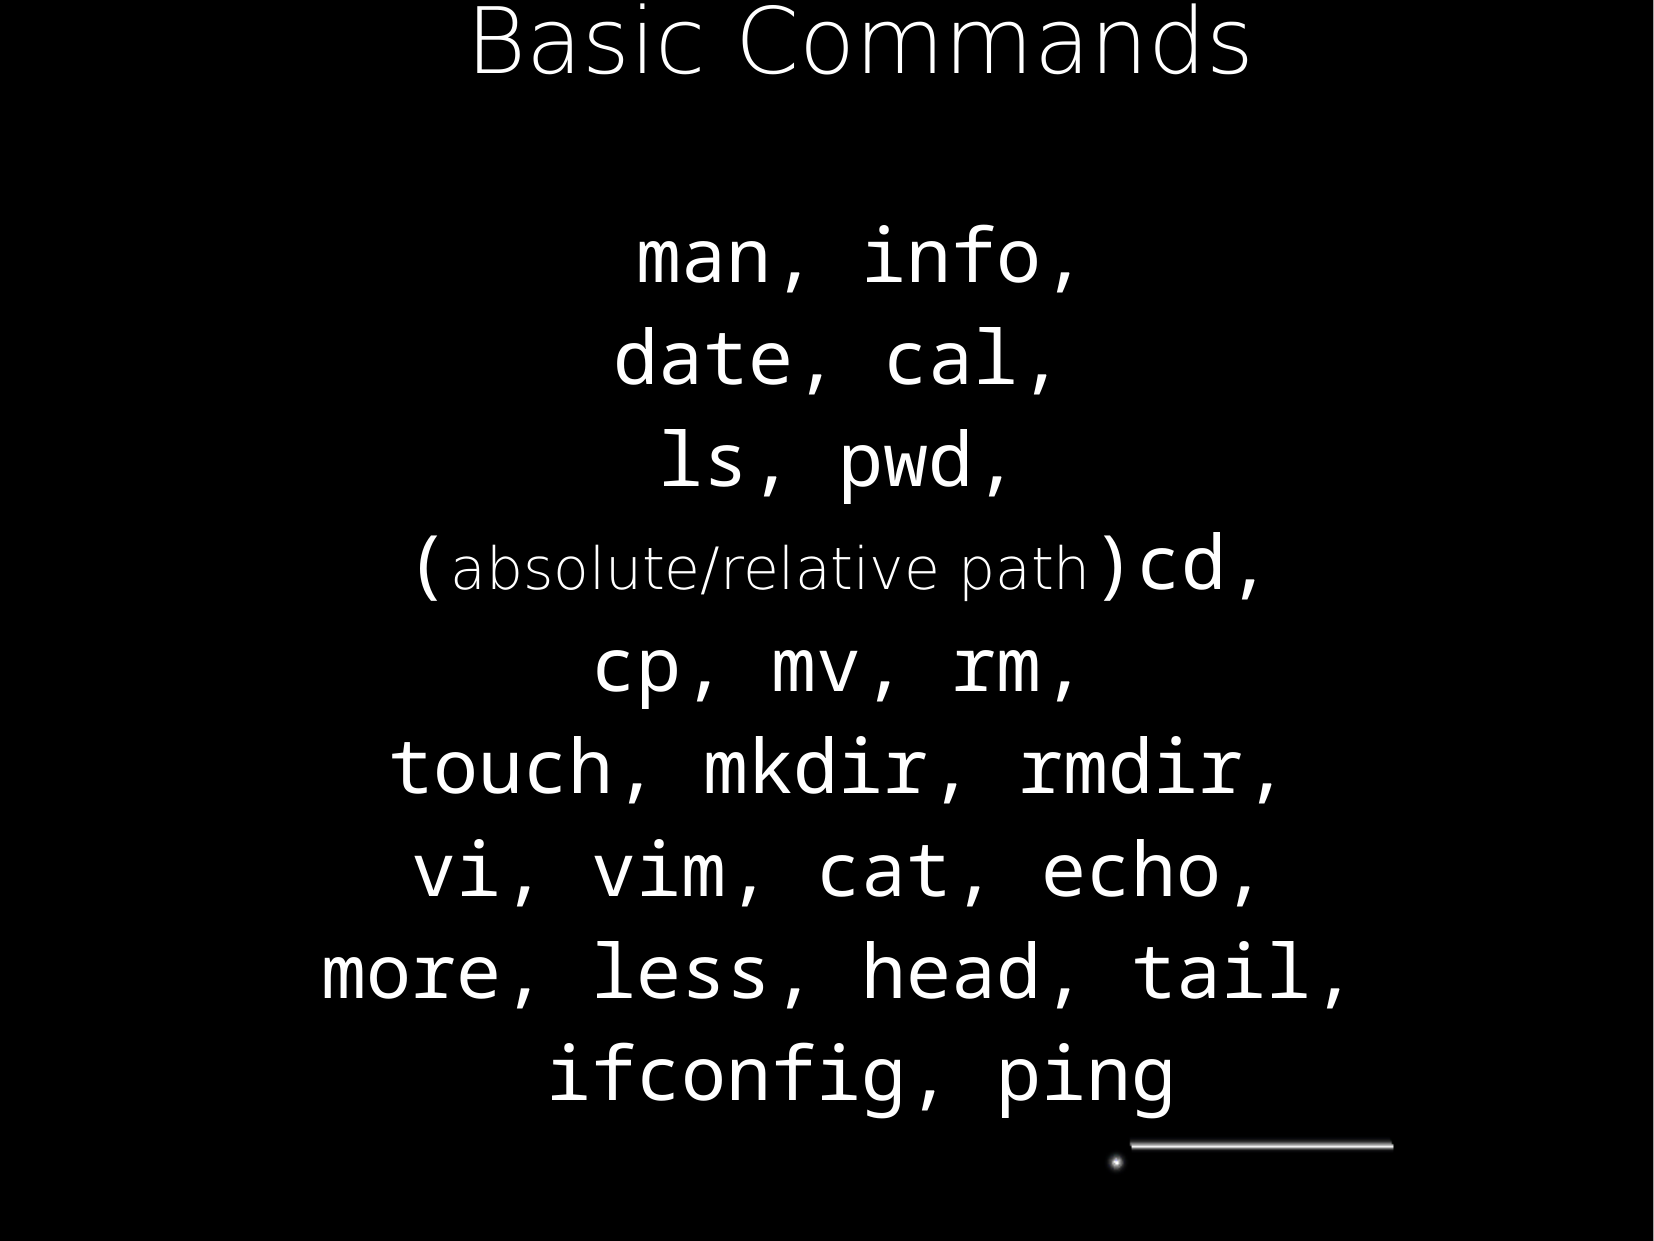

# Basic Commands man, info, date, cal, ls, pwd, (absolute/relative path)cd, cp, mv, rm, touch, mkdir, rmdir, vi, vim, cat, echo, more, less, head, tail, ifconfig, ping